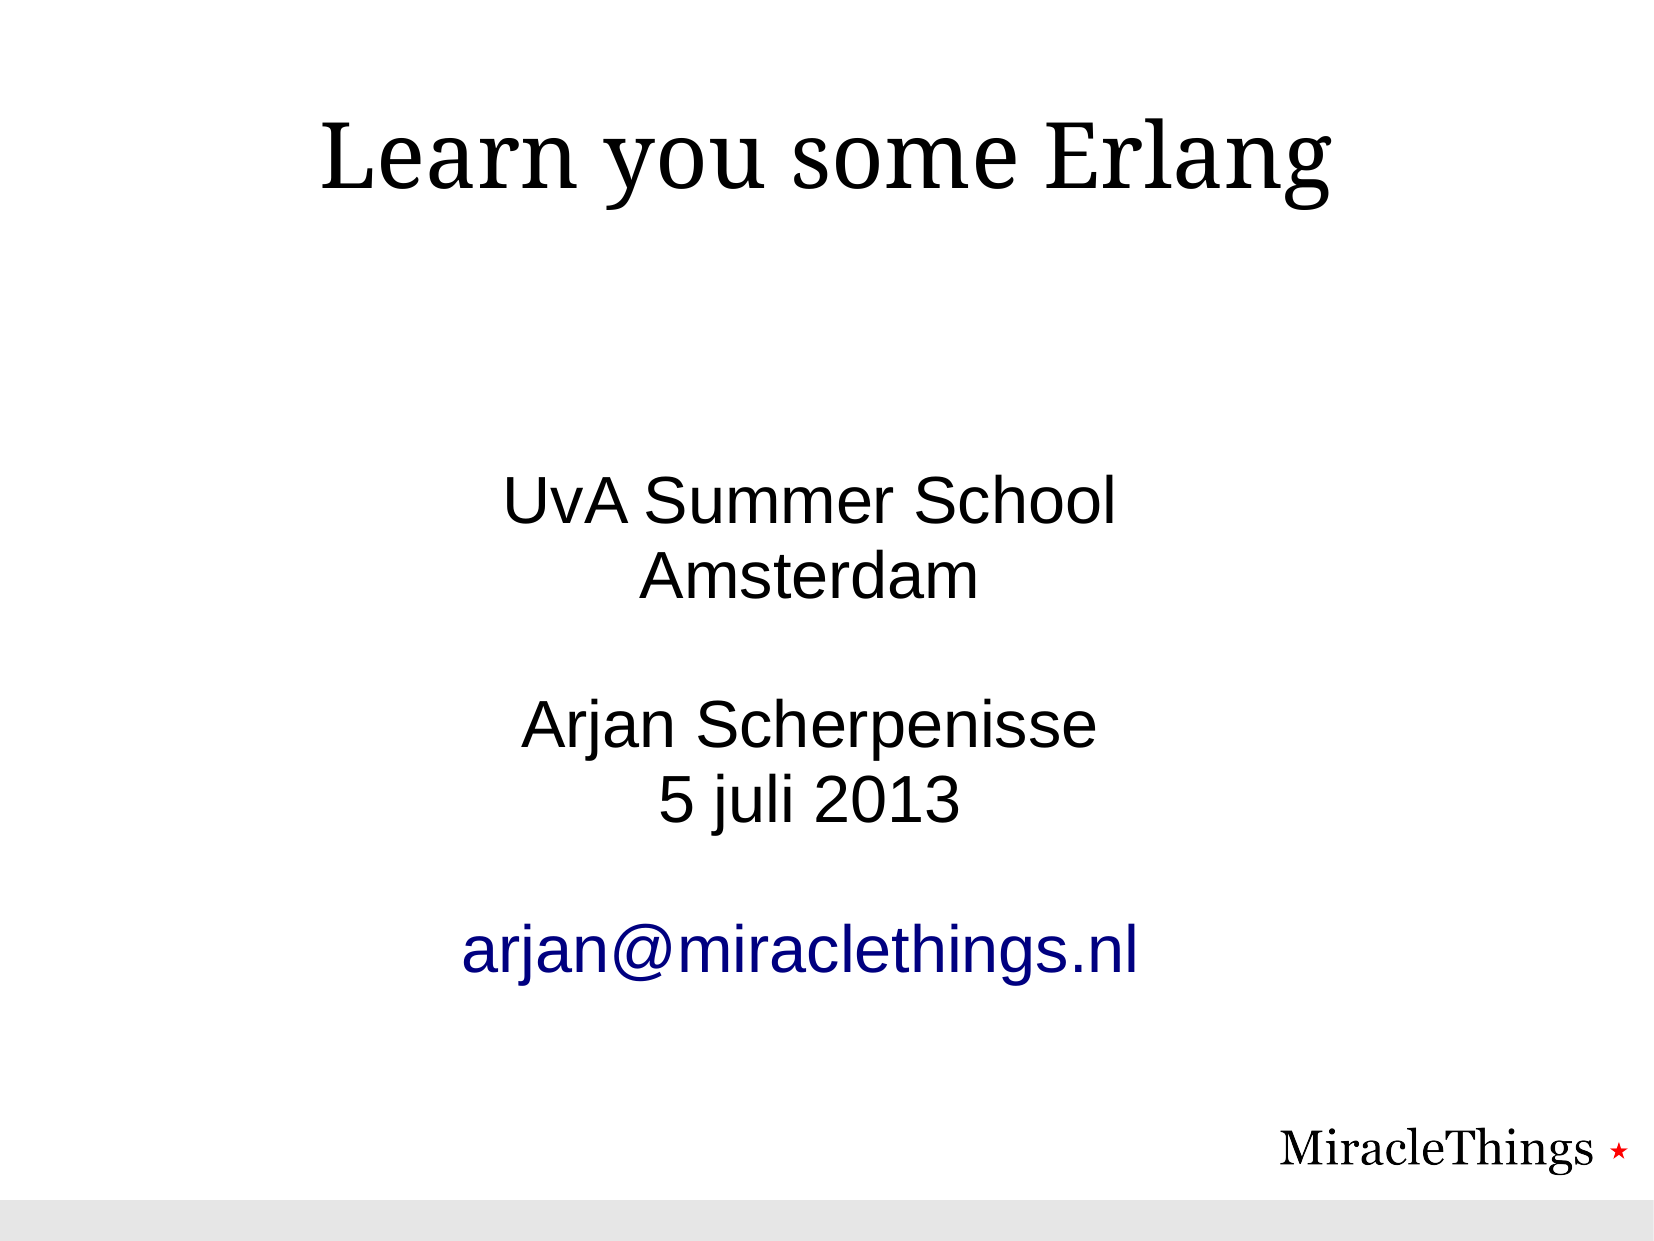

# Learn you some Erlang
UvA Summer School
Amsterdam
Arjan Scherpenisse
5 juli 2013
arjan@miraclethings.nl